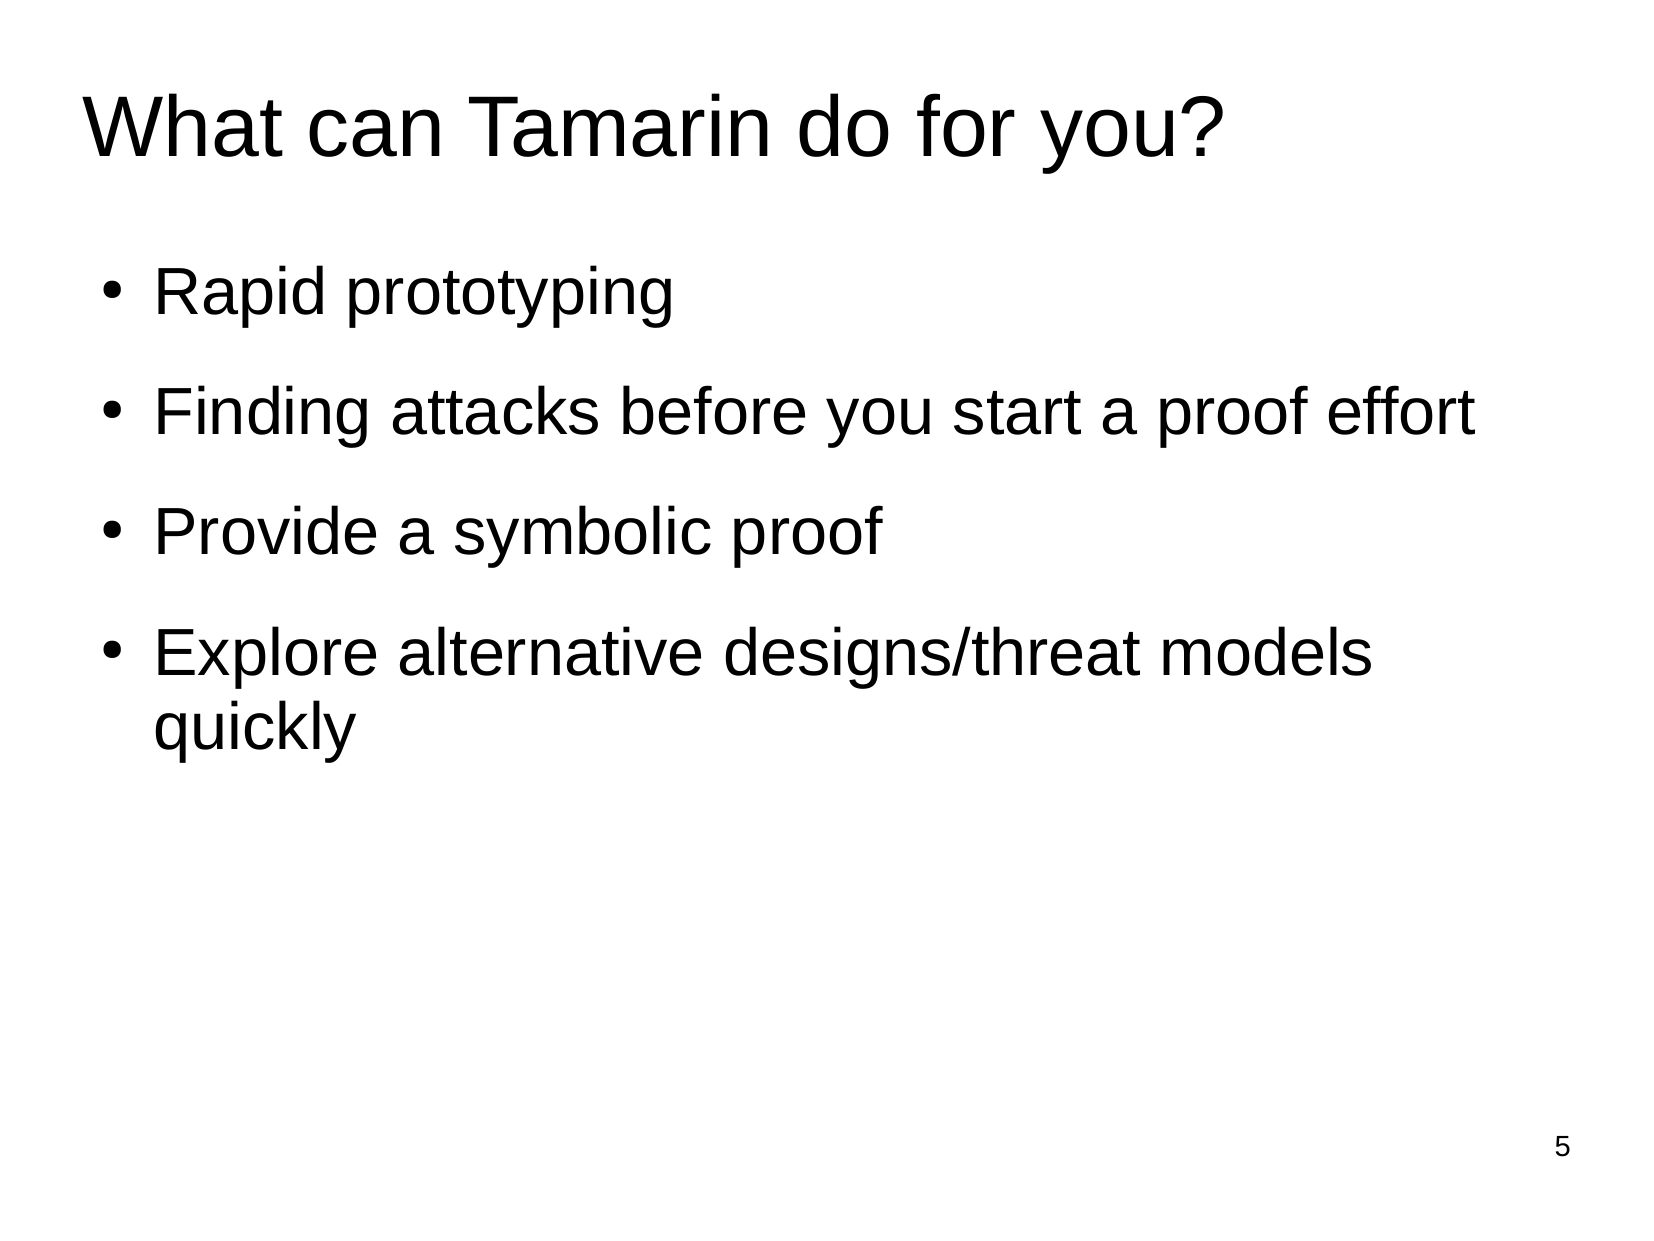

# What can Tamarin do for you?
Rapid prototyping
Finding attacks before you start a proof effort
Provide a symbolic proof
Explore alternative designs/threat models quickly
5